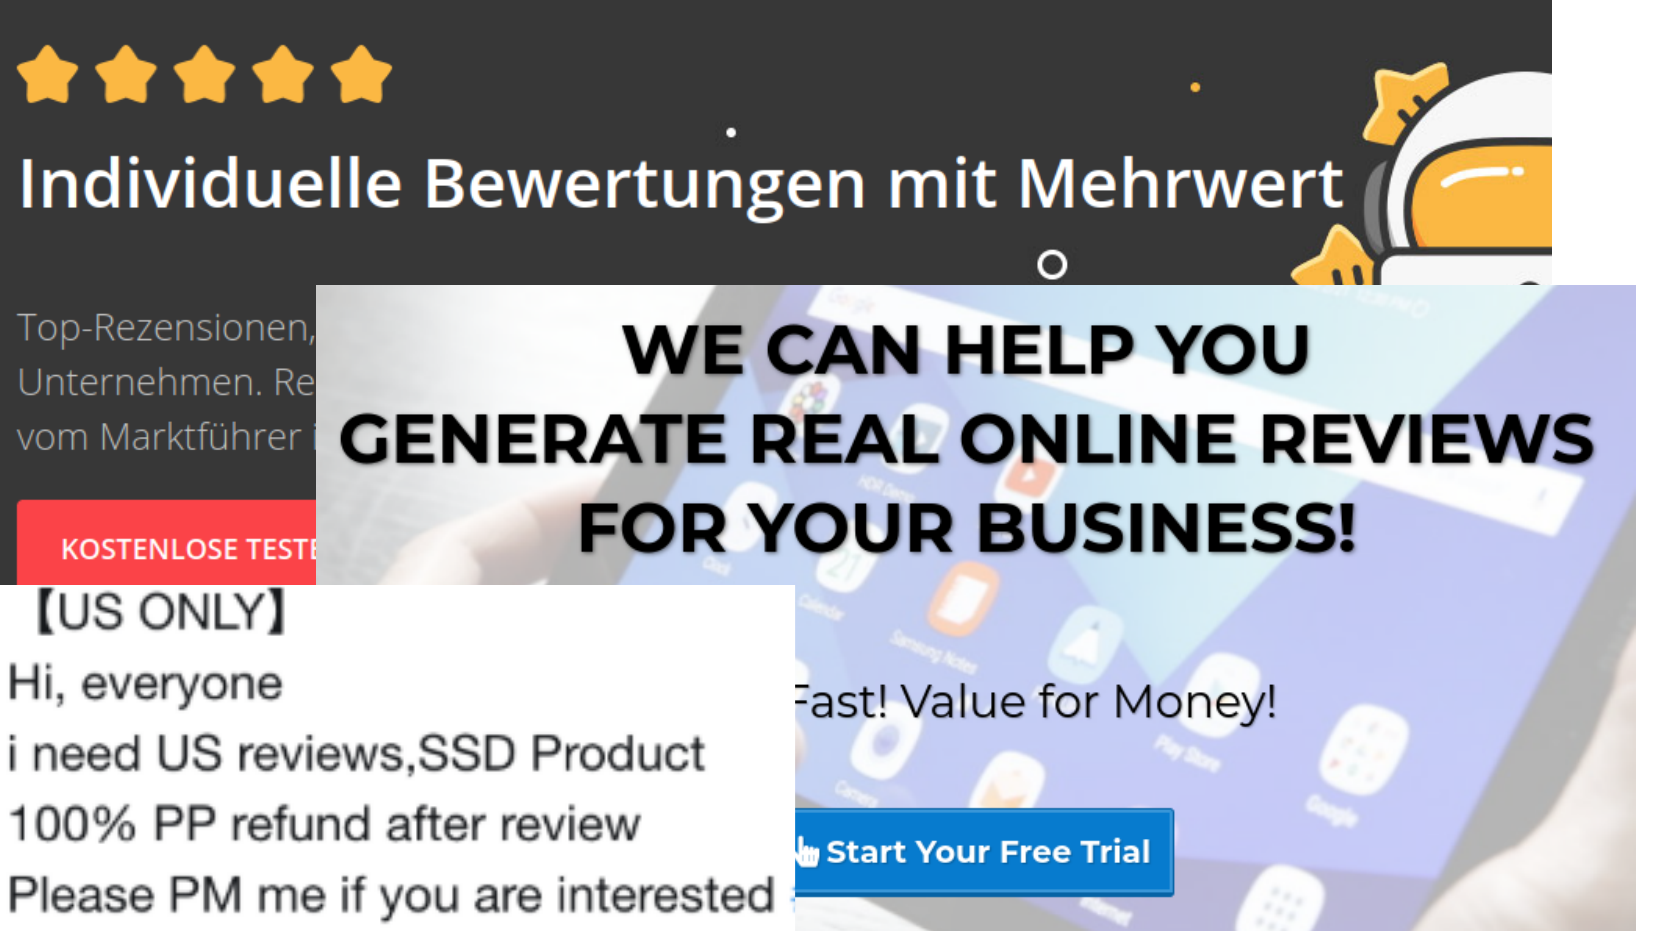

# Problems: Attacks and Exploits
Unfair or biased ratings
Attacks to gain advantage or weaken others
M.D.Nagy | “Implementation and Evaluation of a Reputation Framework to Increase Reputation Accuracy”
4